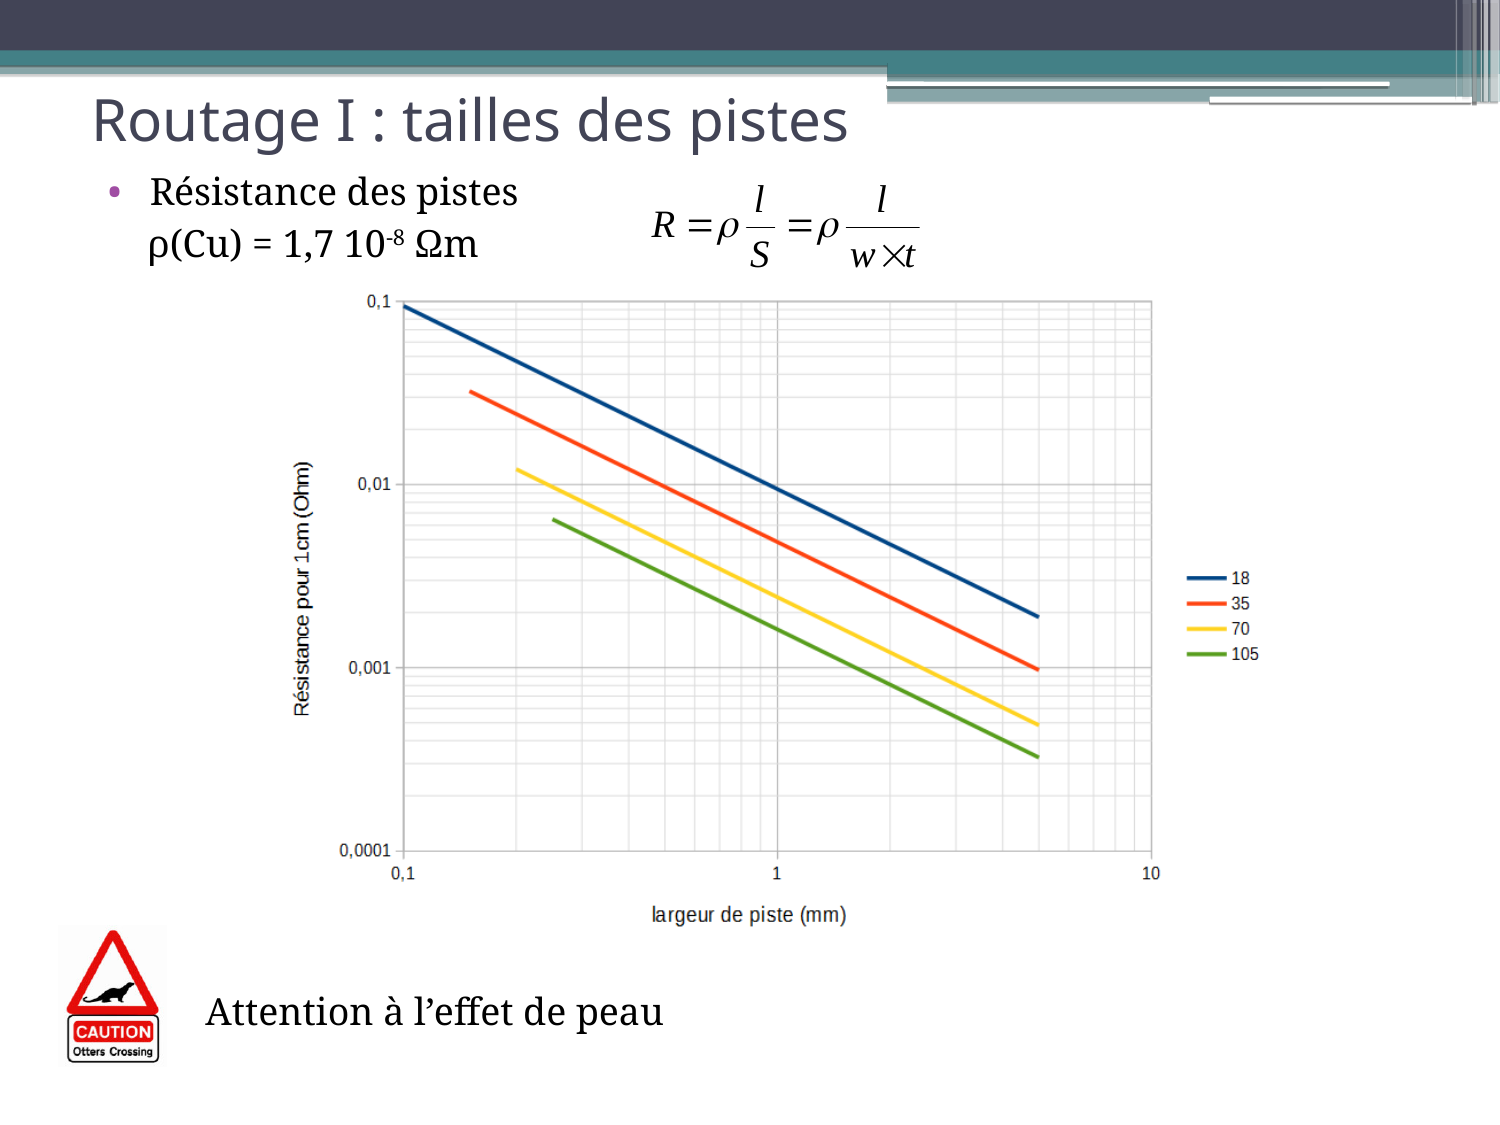

# Routage I : tailles des pistes
Résistance des pistes
 ρ(Cu) = 1,7 10-8 Ωm
 Attention à l’effet de peau